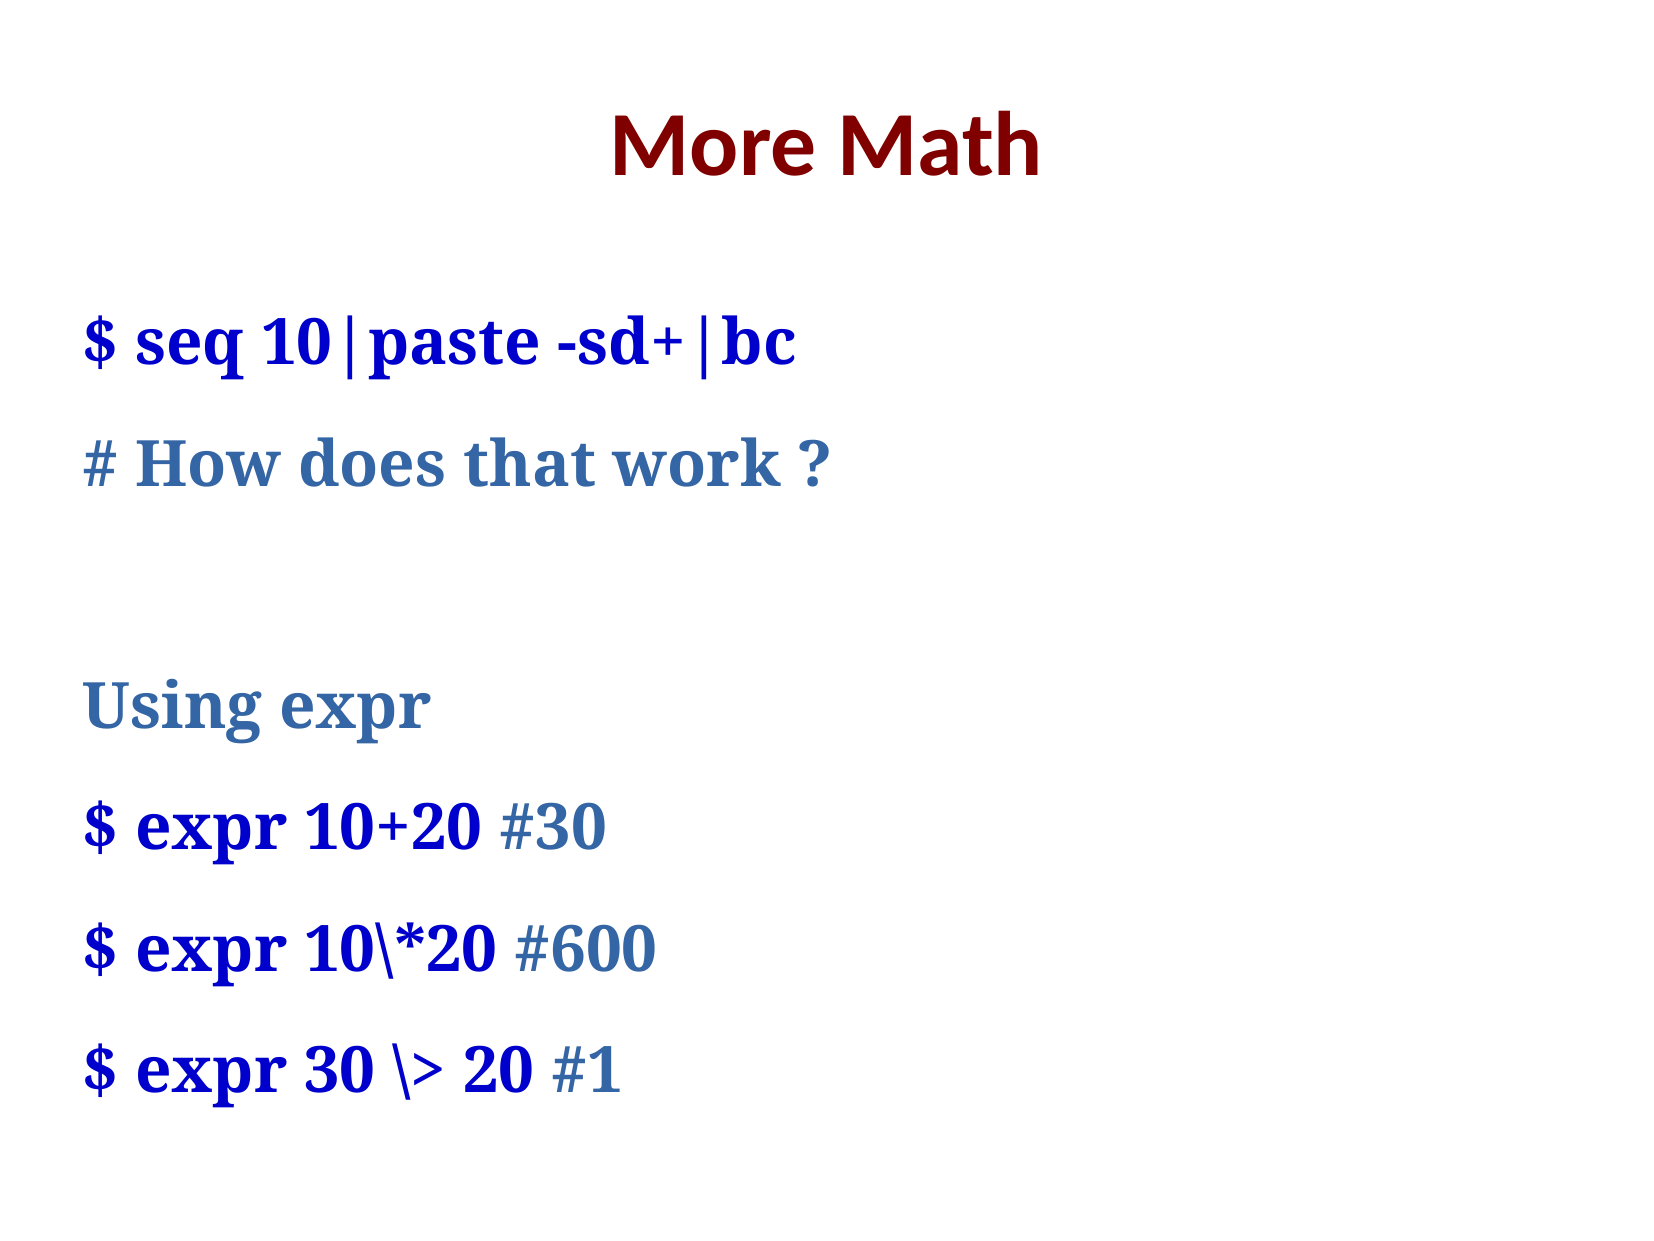

# More Math
$ seq 10|paste -sd+|bc
# How does that work ?
Using expr
$ expr 10+20 #30
$ expr 10\*20 #600
$ expr 30 \> 20 #1